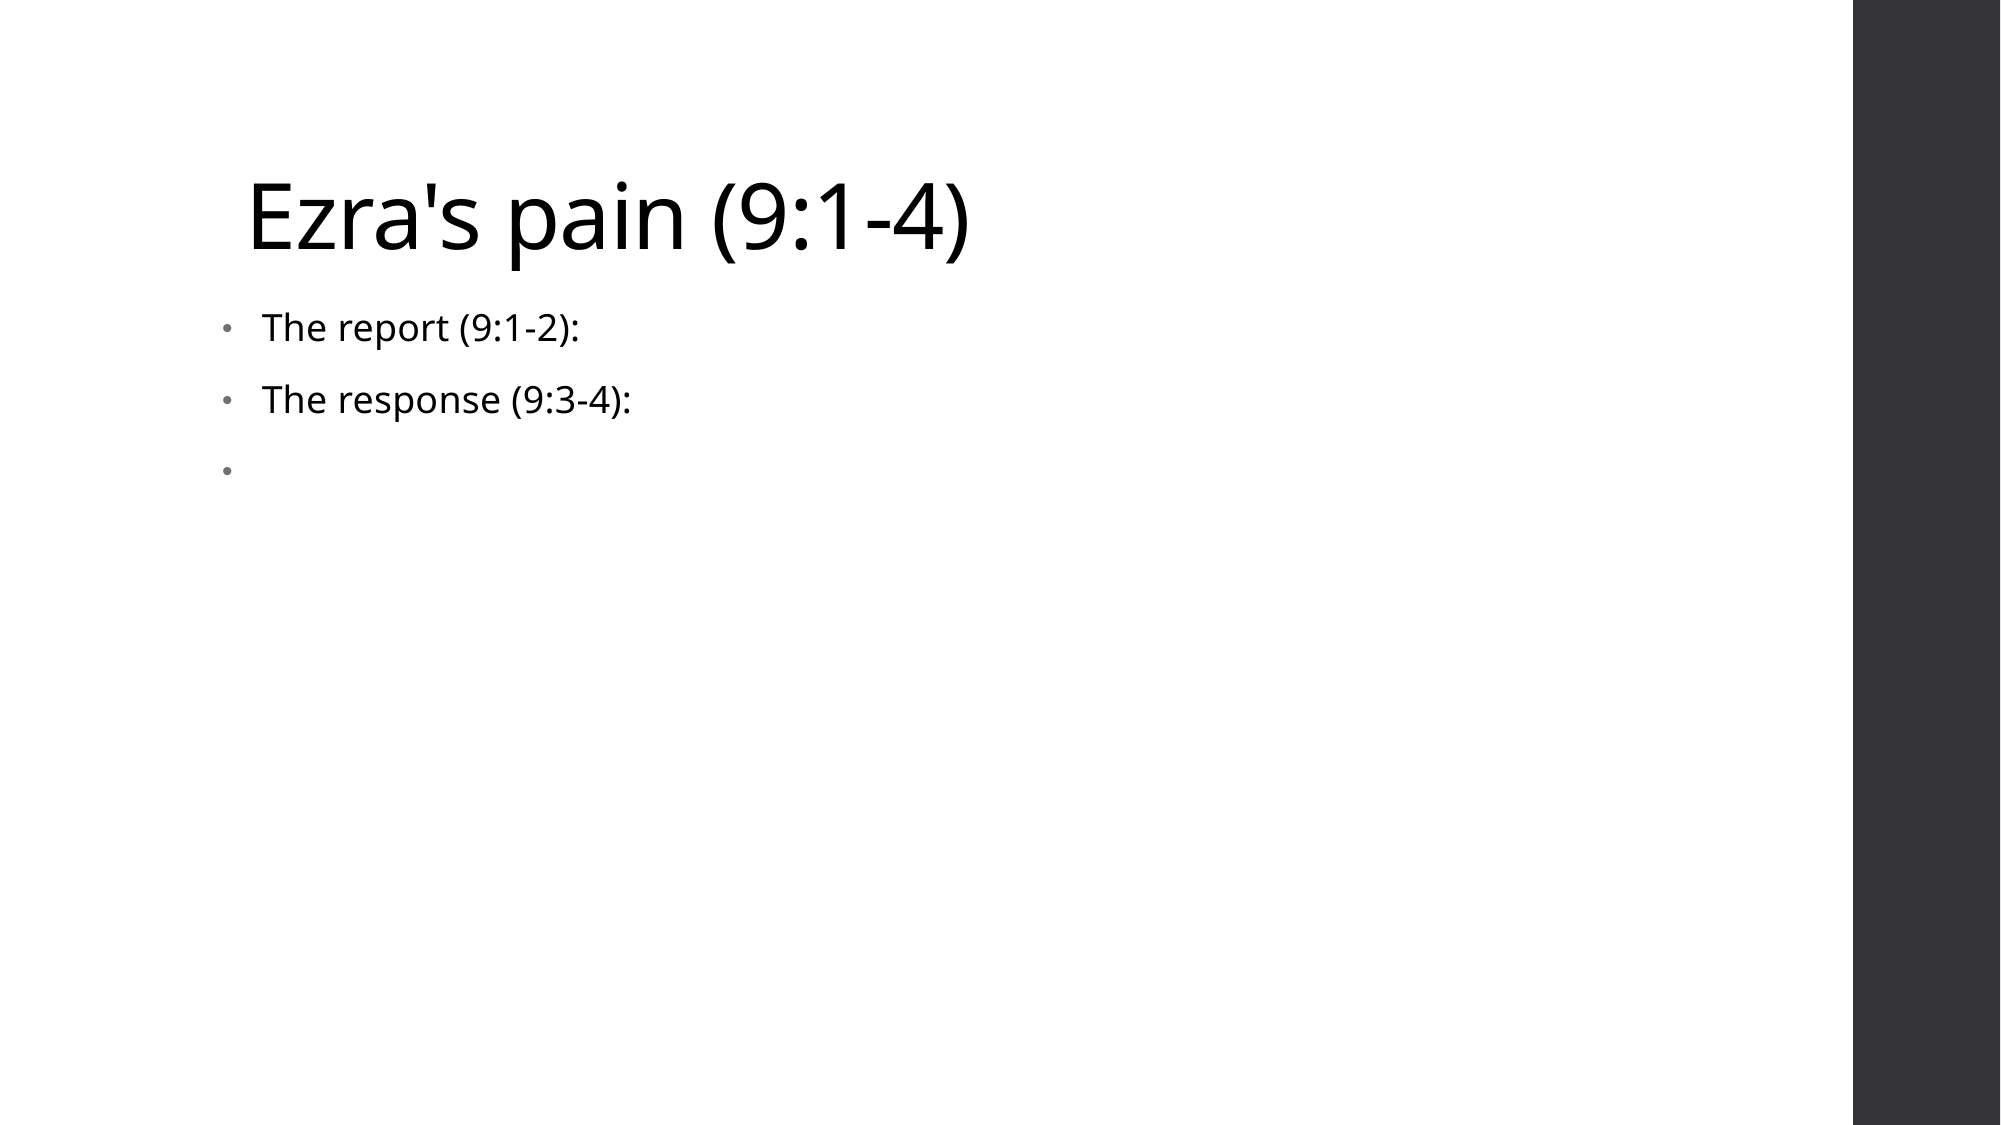

# Ezra's pain (9:1-4)
 The report (9:1-2):
 The response (9:3-4):